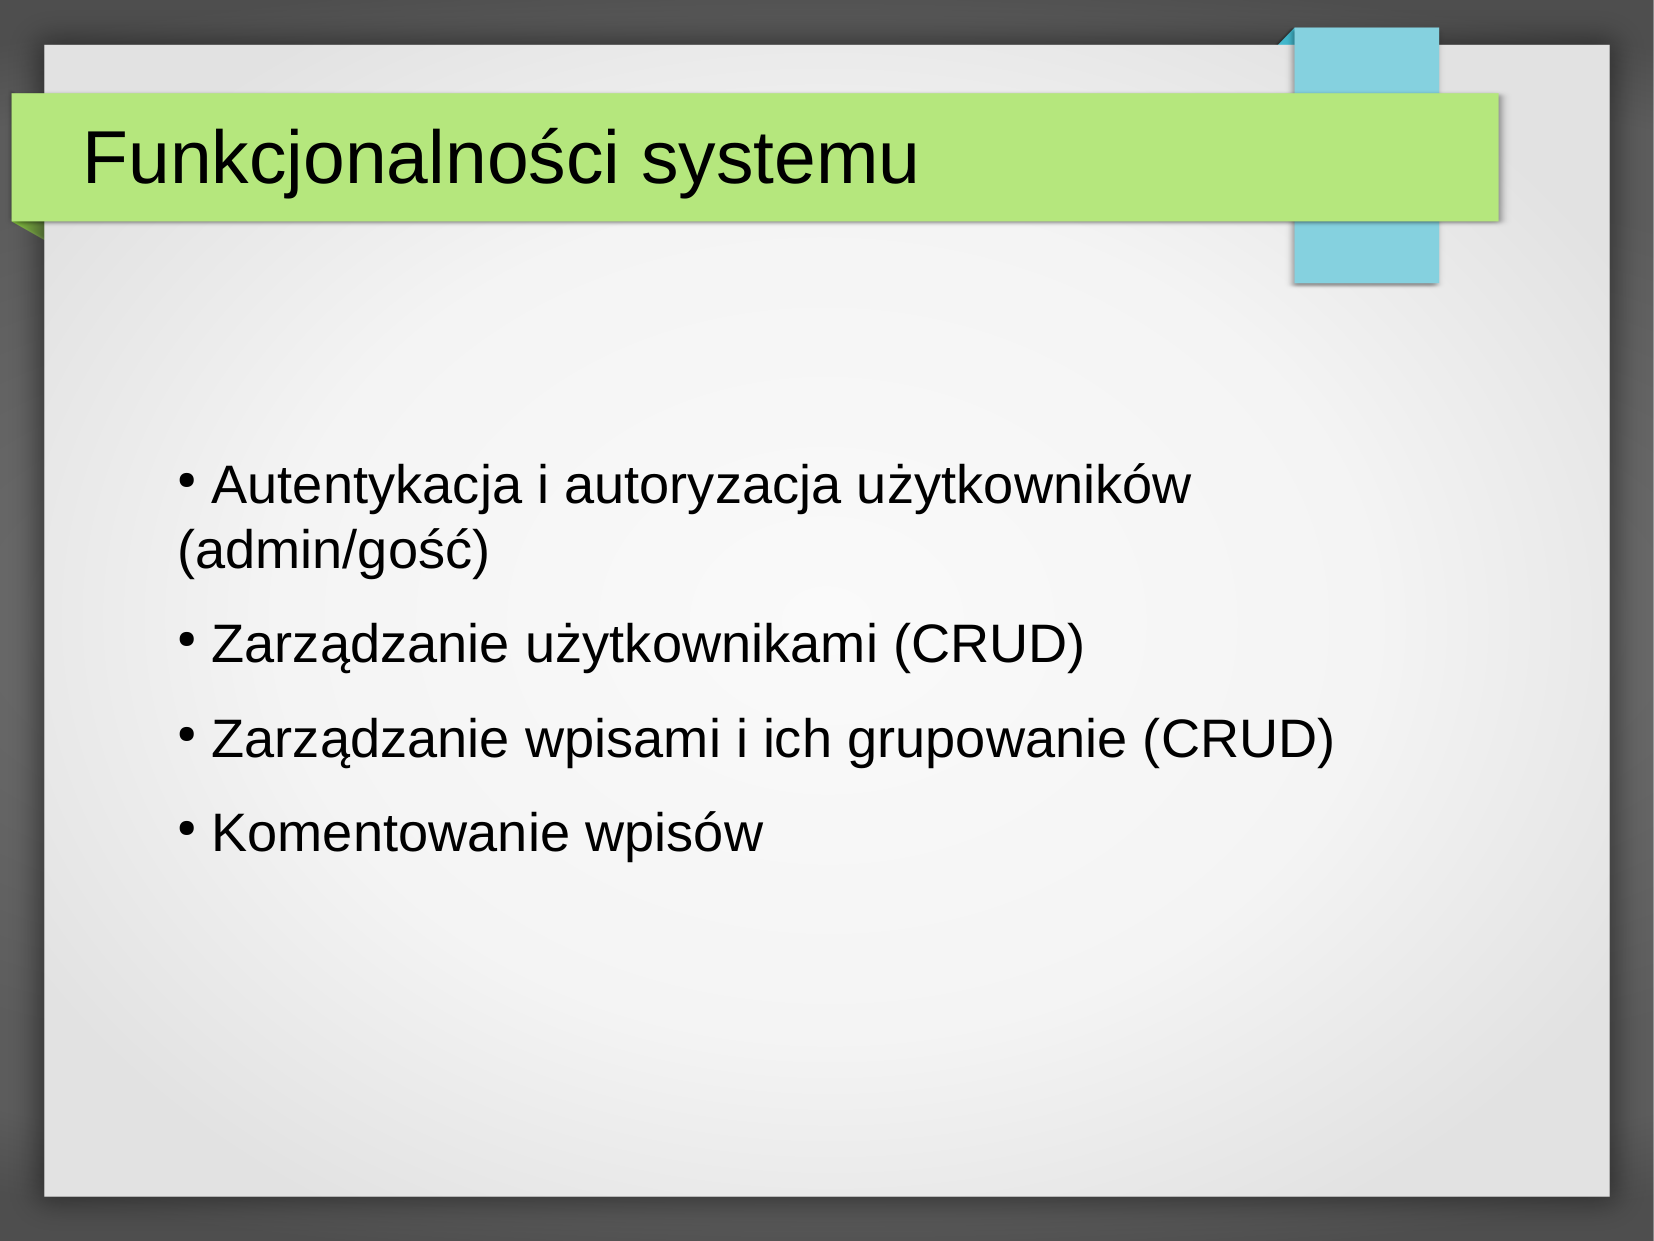

# Funkcjonalności systemu
 Autentykacja i autoryzacja użytkowników 	(admin/gość)
 Zarządzanie użytkownikami (CRUD)
 Zarządzanie wpisami i ich grupowanie (CRUD)
 Komentowanie wpisów